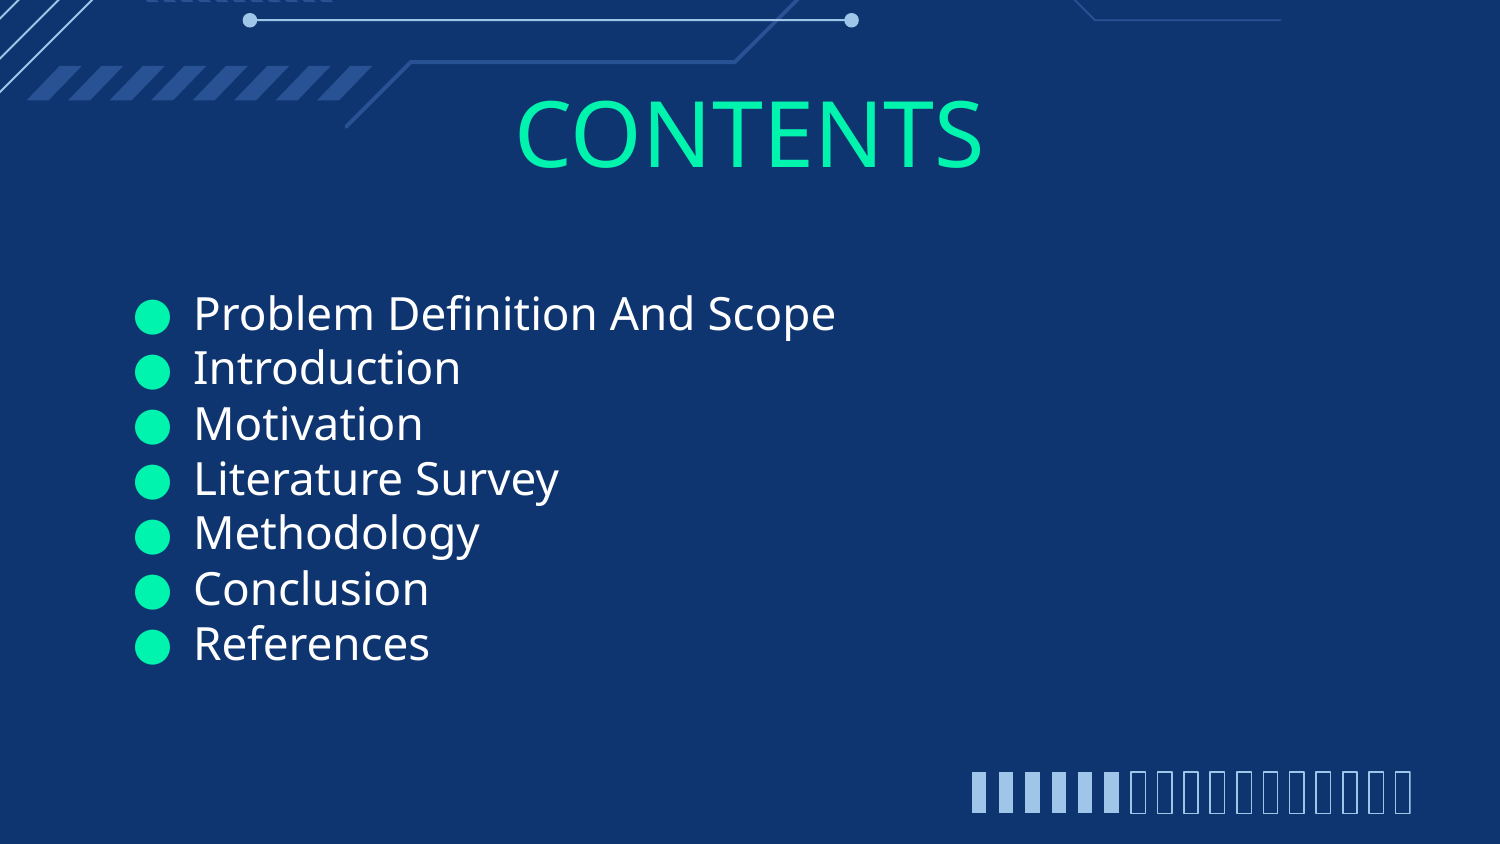

# CONTENTS
Problem Definition And Scope
Introduction
Motivation
Literature Survey
Methodology
Conclusion
References